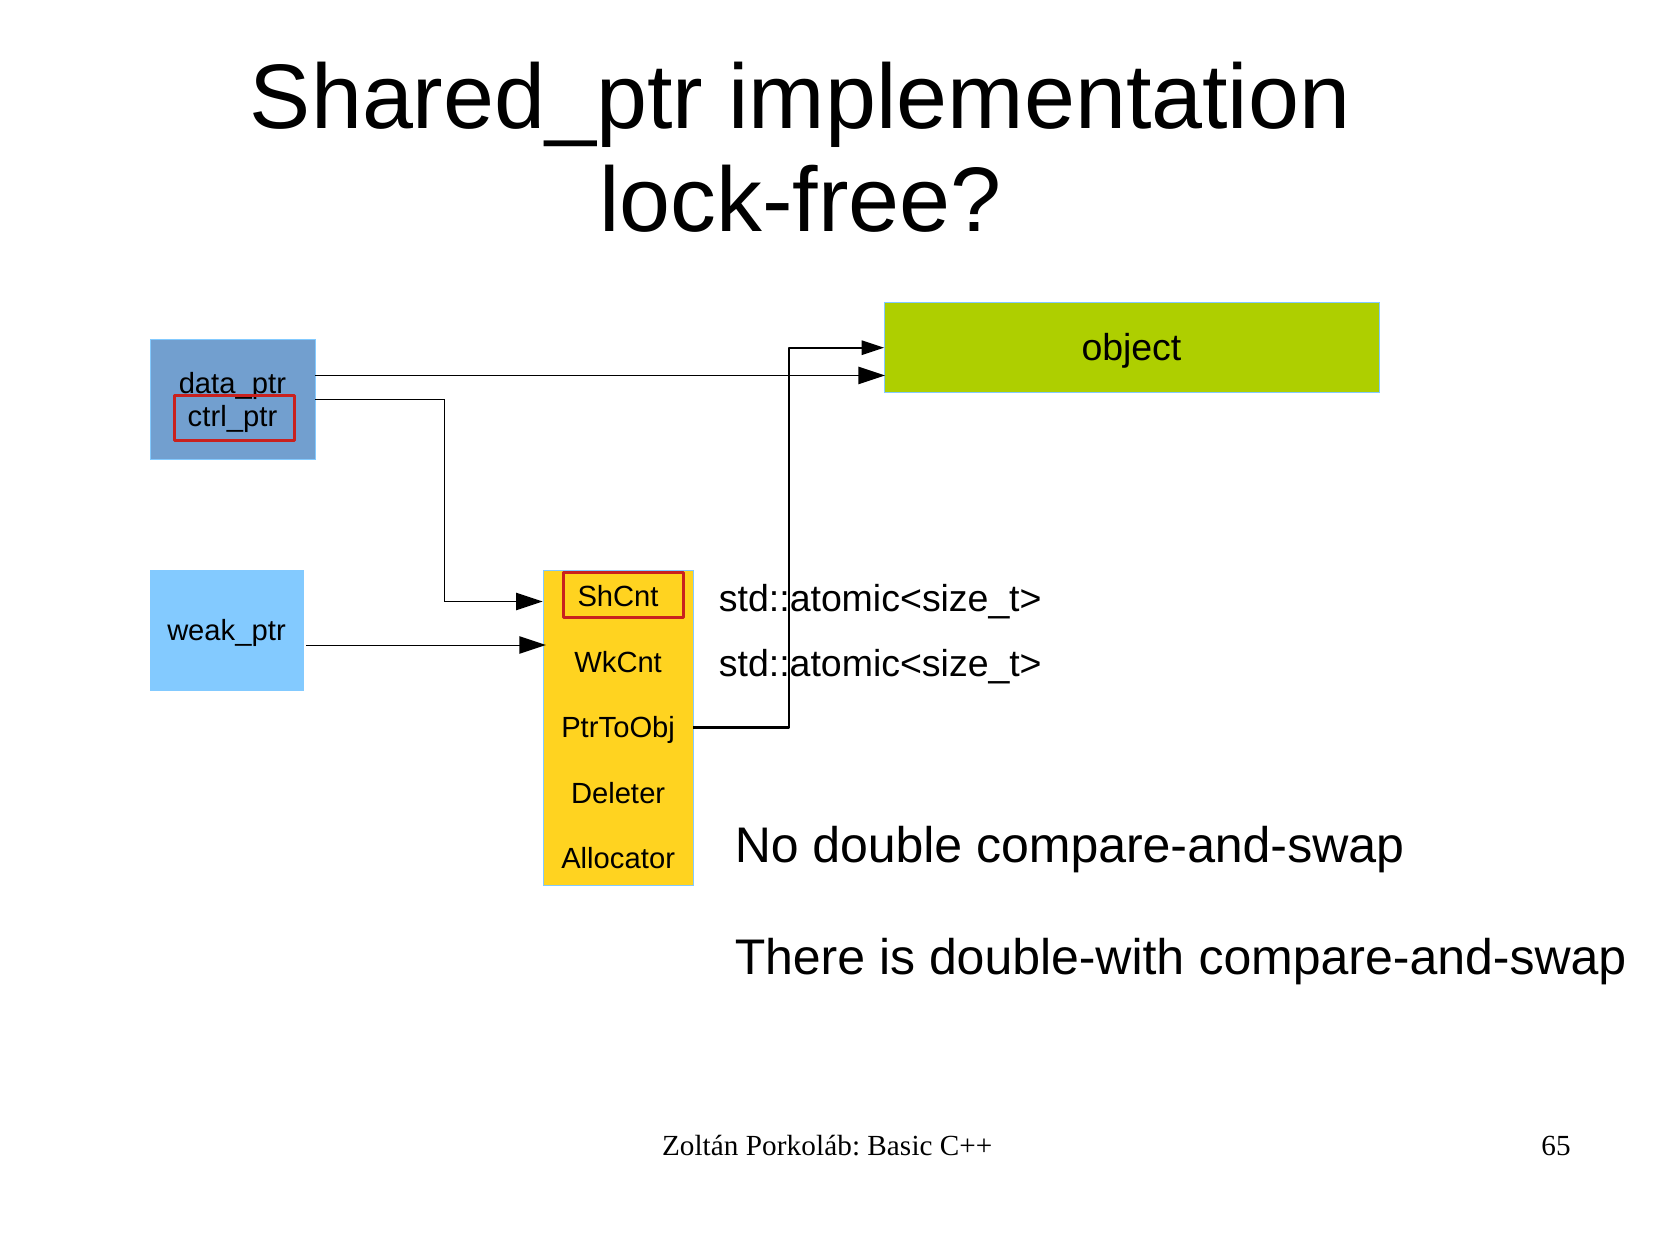

# Shared_ptr implementation lock-free?
object
data_ptr
ctrl_ptr
weak_ptr
ShCnt
WkCnt
PtrToObj
Deleter
Allocator
std::atomic<size_t>
std::atomic<size_t>
No double compare-and-swap
There is double-with compare-and-swap
Zoltán Porkoláb: Basic C++
65